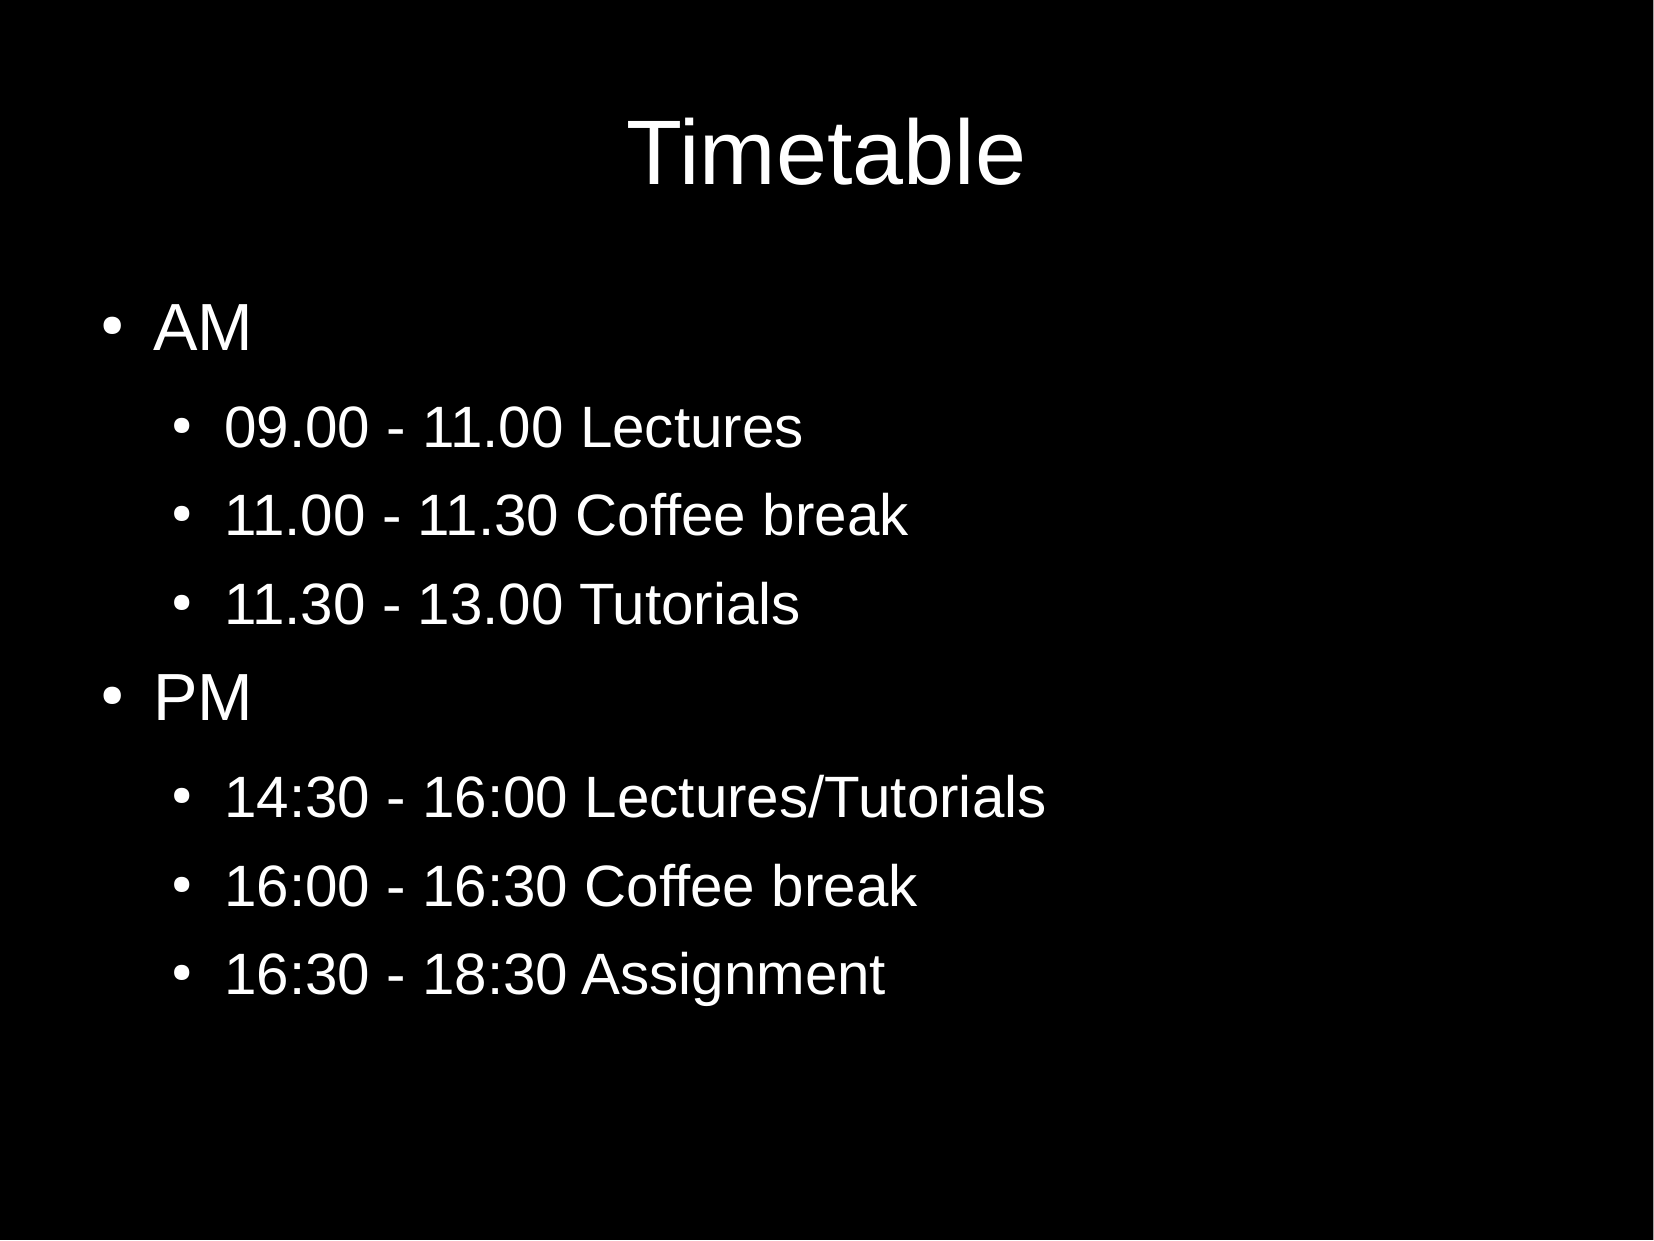

# Timetable
AM
09.00 - 11.00 Lectures
11.00 - 11.30 Coffee break
11.30 - 13.00 Tutorials
PM
14:30 - 16:00 Lectures/Tutorials
16:00 - 16:30 Coffee break
16:30 - 18:30 Assignment